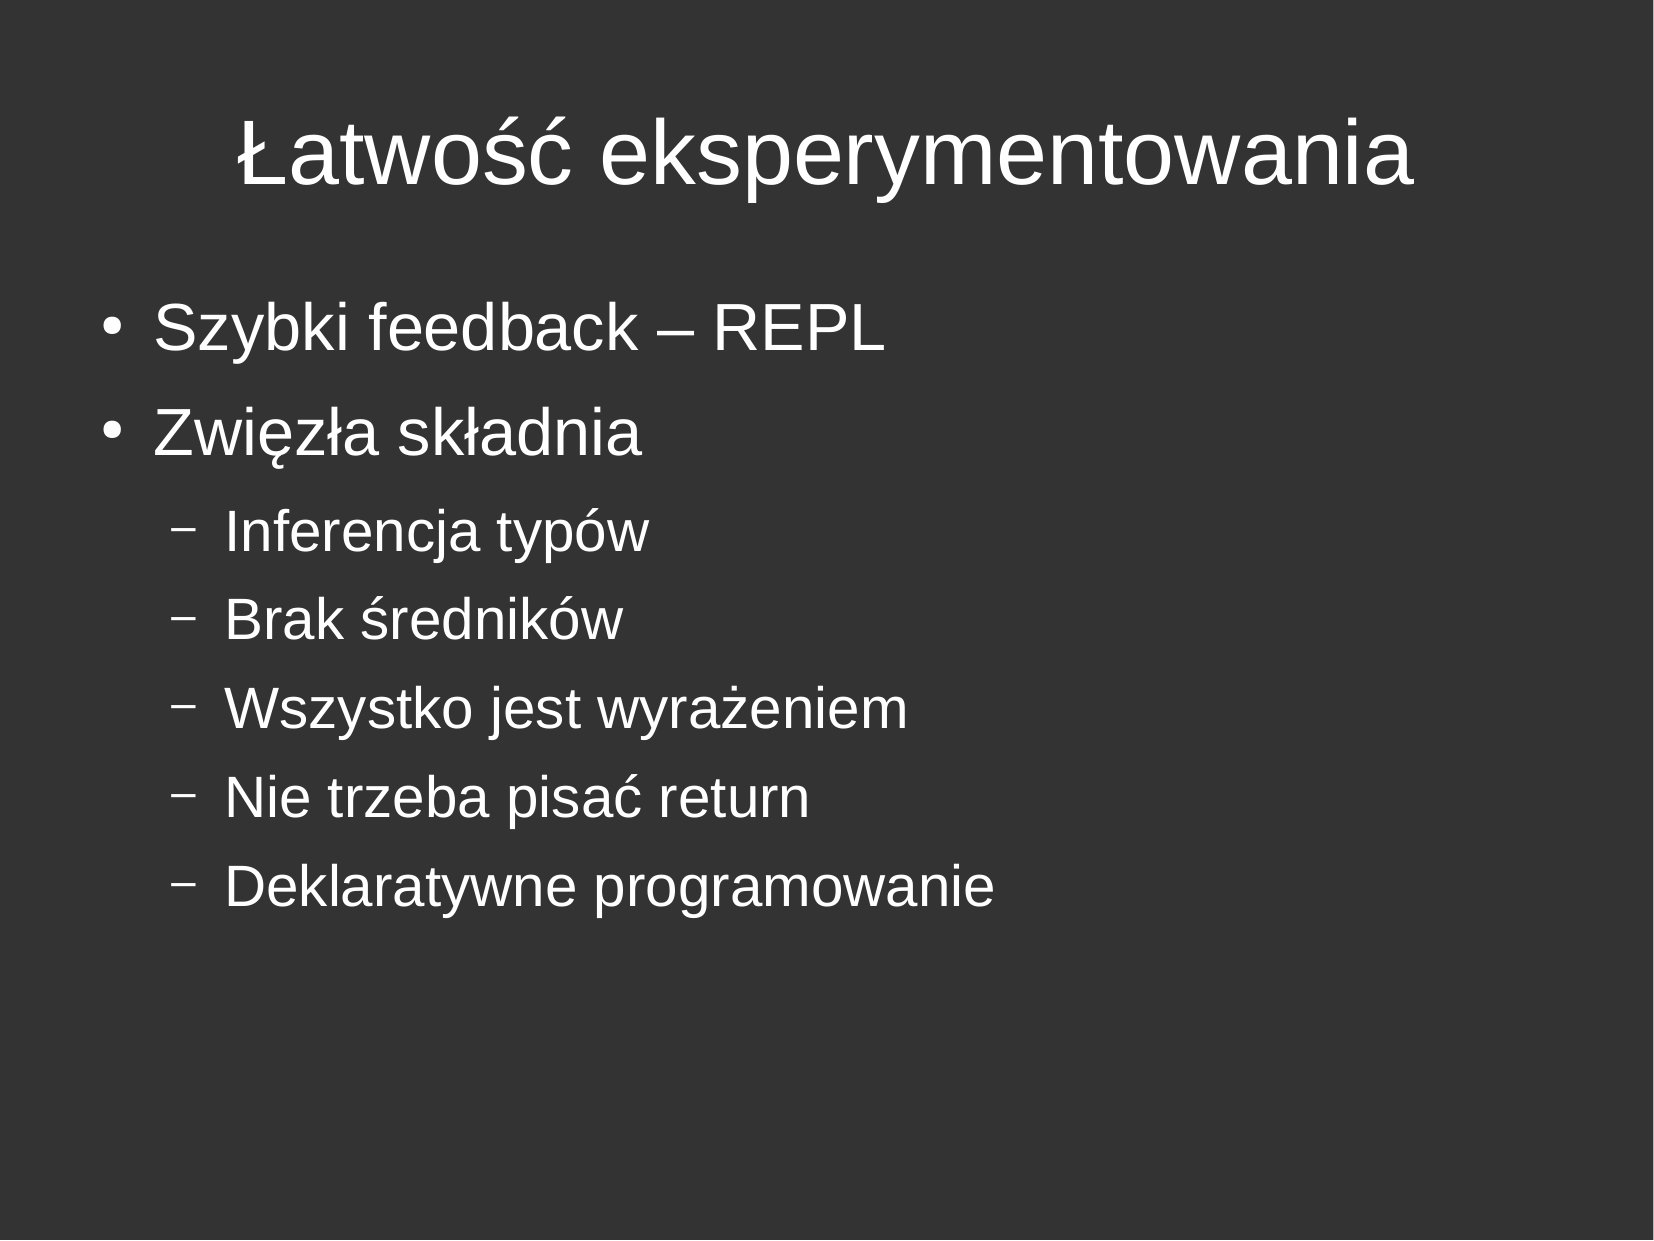

# Łatwość eksperymentowania
Szybki feedback – REPL
Zwięzła składnia
Inferencja typów
Brak średników
Wszystko jest wyrażeniem
Nie trzeba pisać return
Deklaratywne programowanie